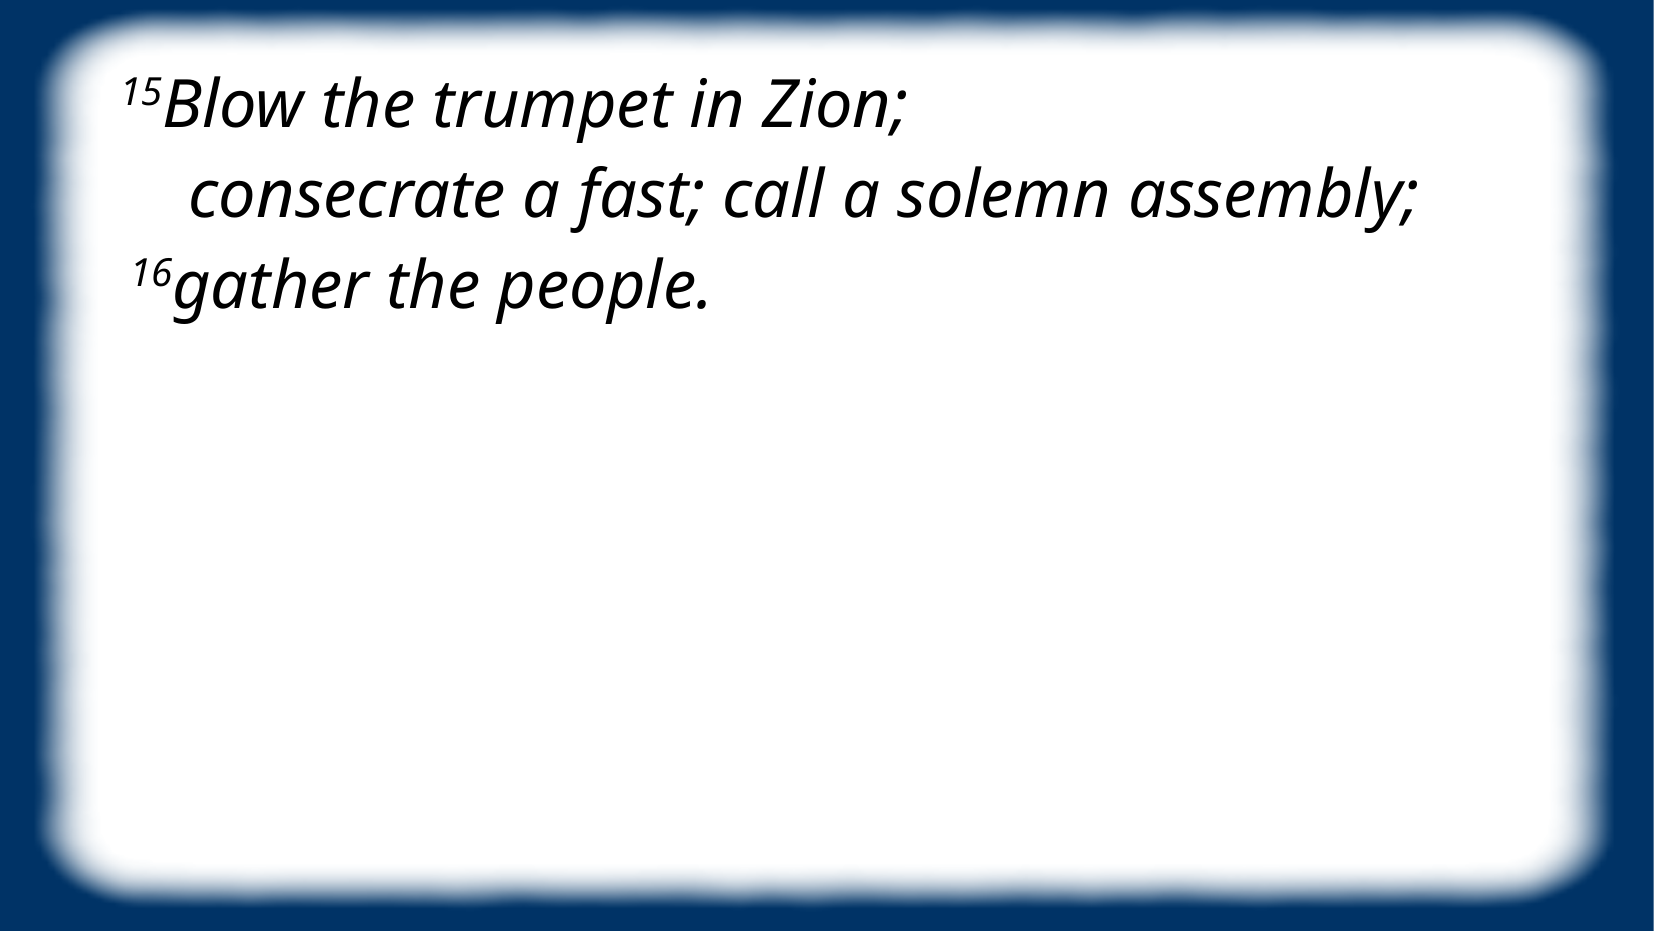

15Blow the trumpet in Zion;
 consecrate a fast; call a solemn assembly;
 16gather the people.